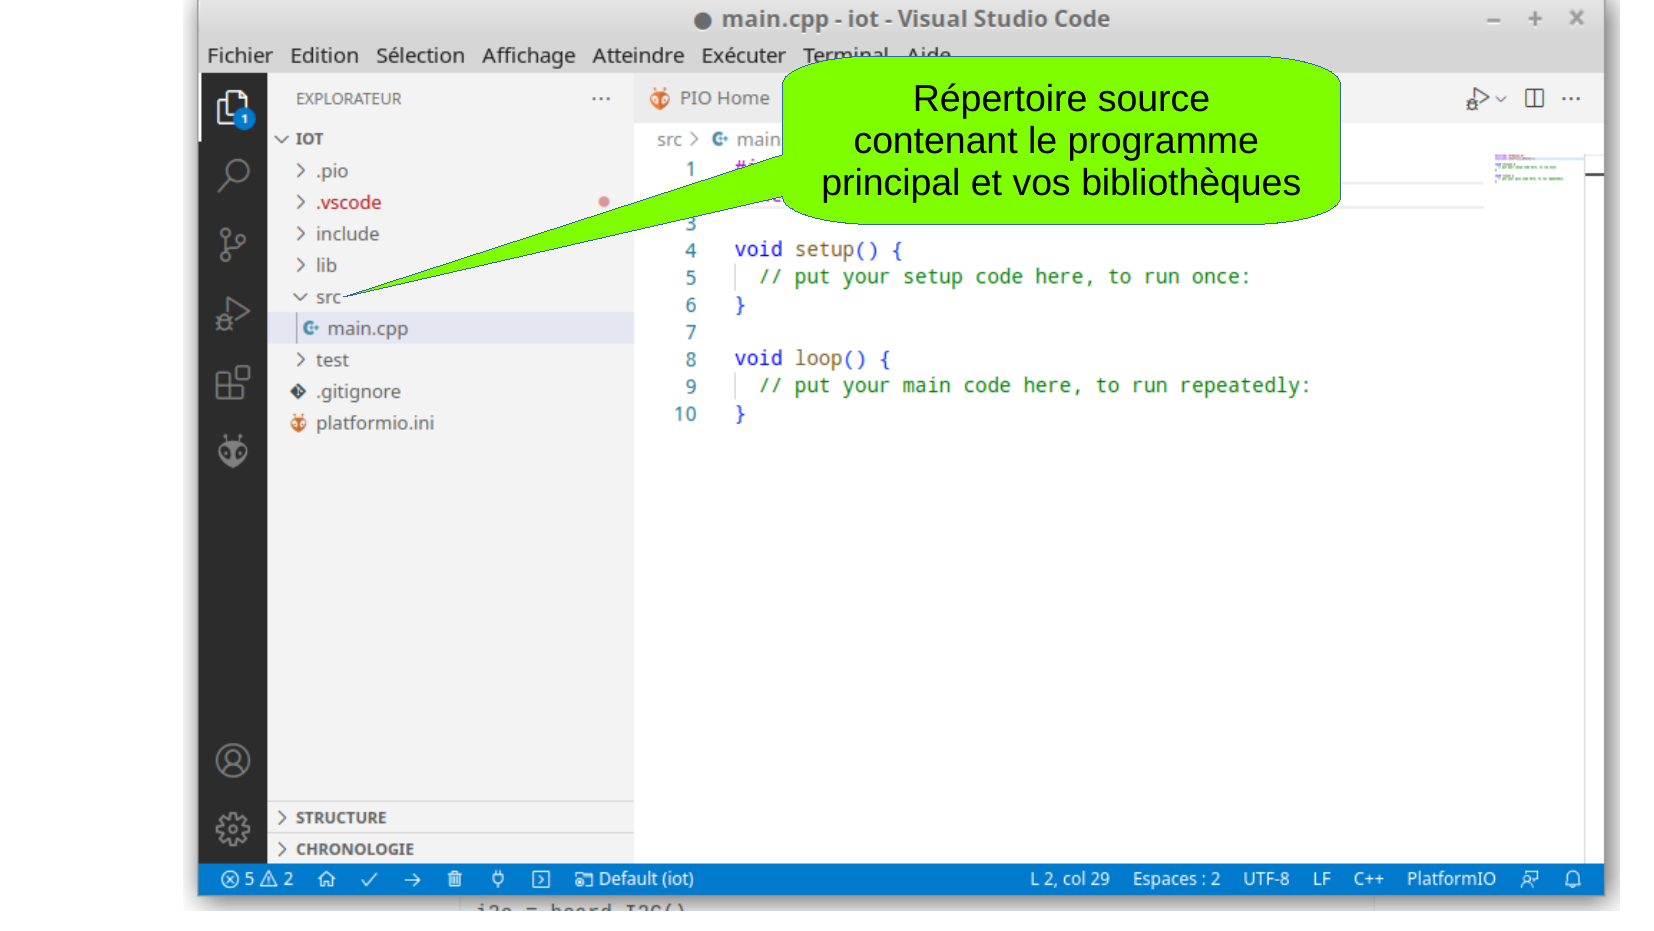

Répertoire source
contenant le programme
principal et vos bibliothèques